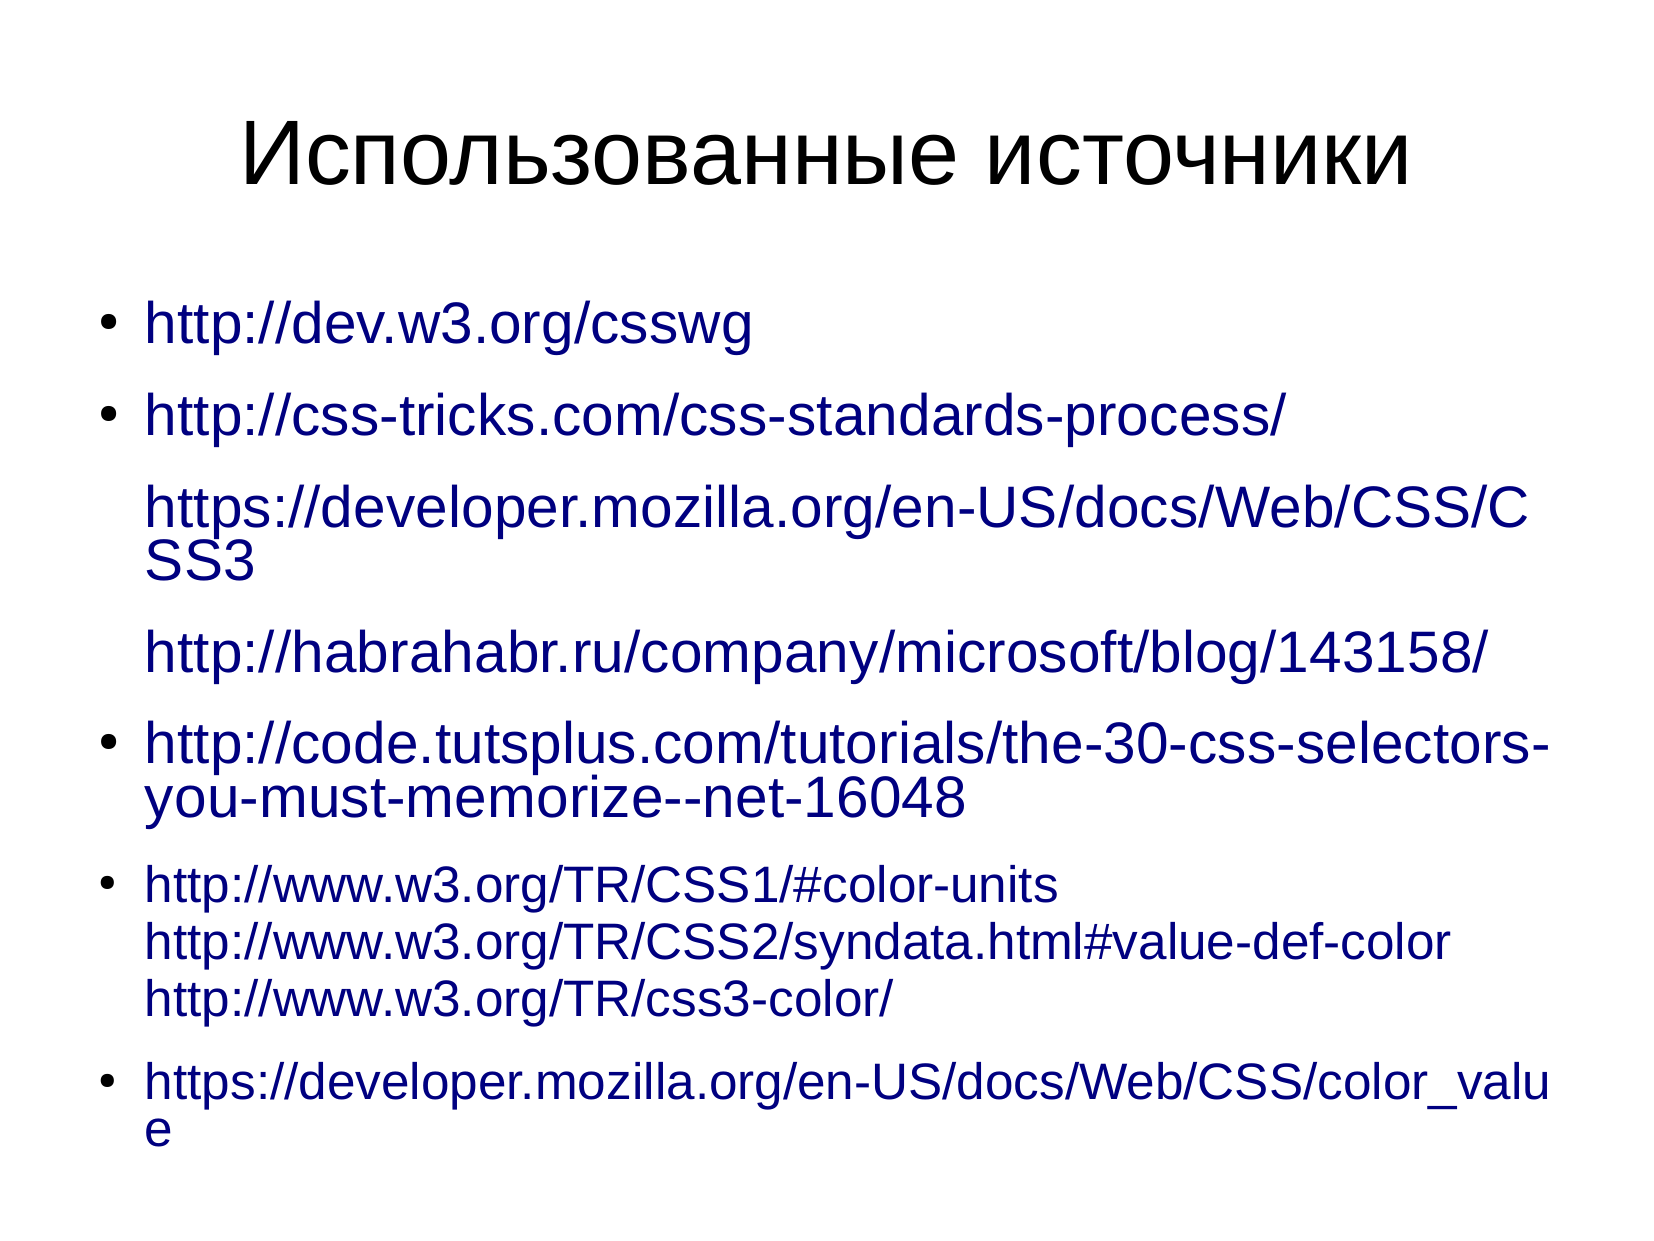

# Использованные источники
http://dev.w3.org/csswg
http://css-tricks.com/css-standards-process/
https://developer.mozilla.org/en-US/docs/Web/CSS/CSS3
http://habrahabr.ru/company/microsoft/blog/143158/
http://code.tutsplus.com/tutorials/the-30-css-selectors-you-must-memorize--net-16048
http://www.w3.org/TR/CSS1/#color-units
http://www.w3.org/TR/CSS2/syndata.html#value-def-color
http://www.w3.org/TR/css3-color/
https://developer.mozilla.org/en-US/docs/Web/CSS/color_value